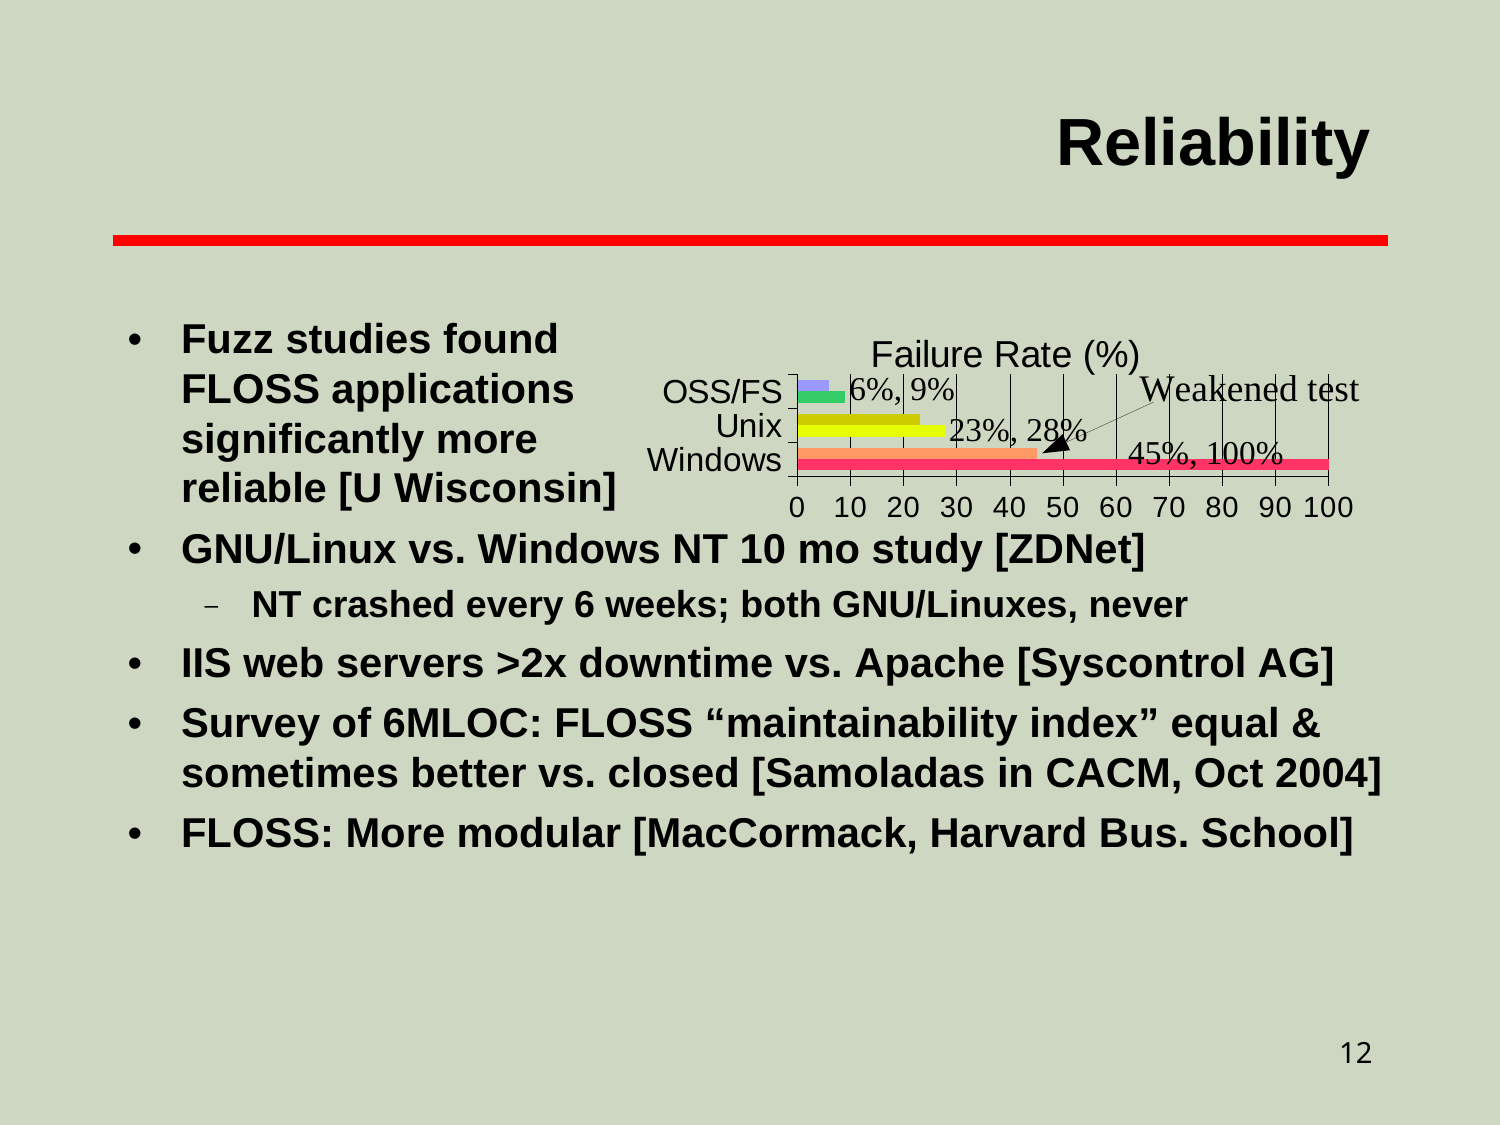

# Reliability
Fuzz studies found
FLOSS applications
significantly more
reliable [U Wisconsin]
GNU/Linux vs. Windows NT 10 mo study [ZDNet]
NT crashed every 6 weeks; both GNU/Linuxes, never
IIS web servers >2x downtime vs. Apache [Syscontrol AG]
Survey of 6MLOC: FLOSS “maintainability index” equal & sometimes better vs. closed [Samoladas in CACM, Oct 2004]
FLOSS: More modular [MacCormack, Harvard Bus. School]
### Chart: Failure Rate (%)
| Category | Column 1 | Column 2 |
|---|---|---|
| OSS/FS | 6.0 | 9.0 |
| Unix | 23.0 | 28.0 |
| Windows | 45.0 | 100.0 |Weakened test
6%, 9%
23%, 28%
45%, 100%